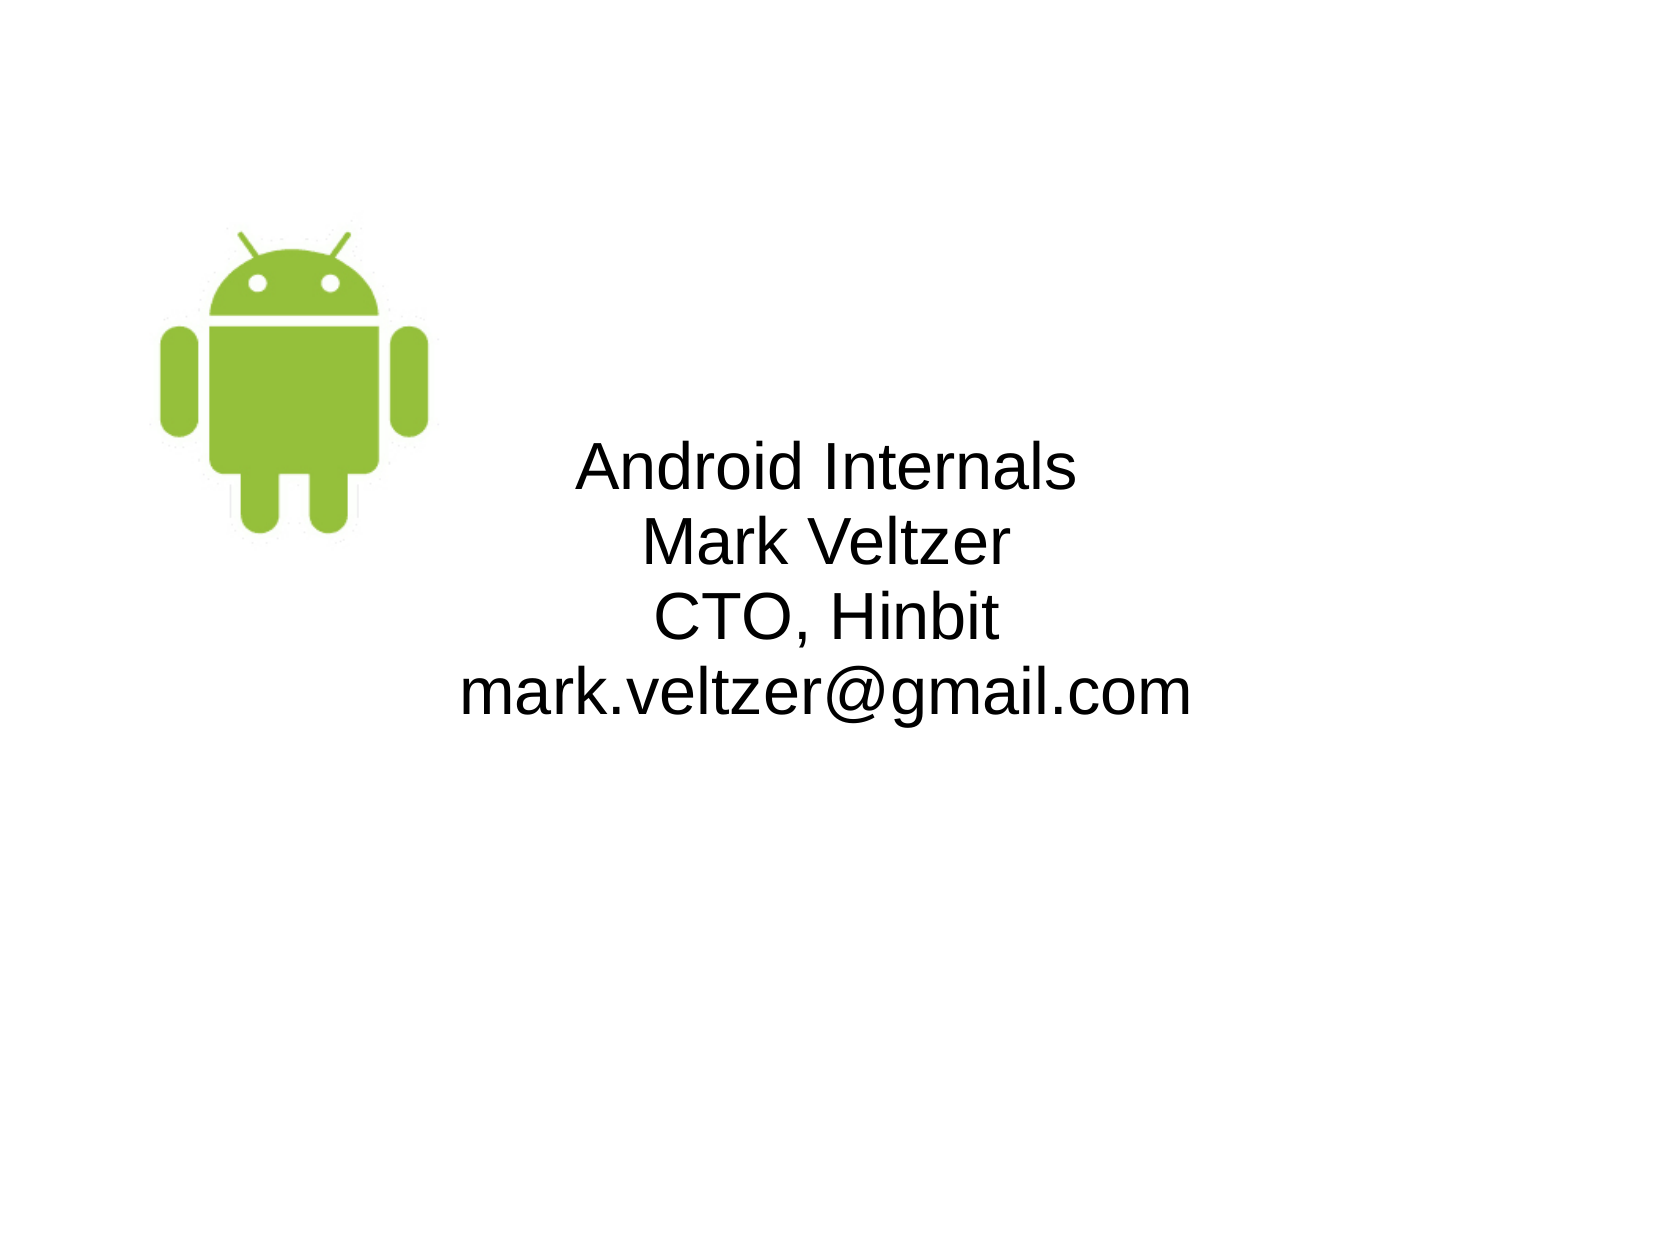

# Android Internals
Mark Veltzer
CTO, Hinbit
mark.veltzer@gmail.com